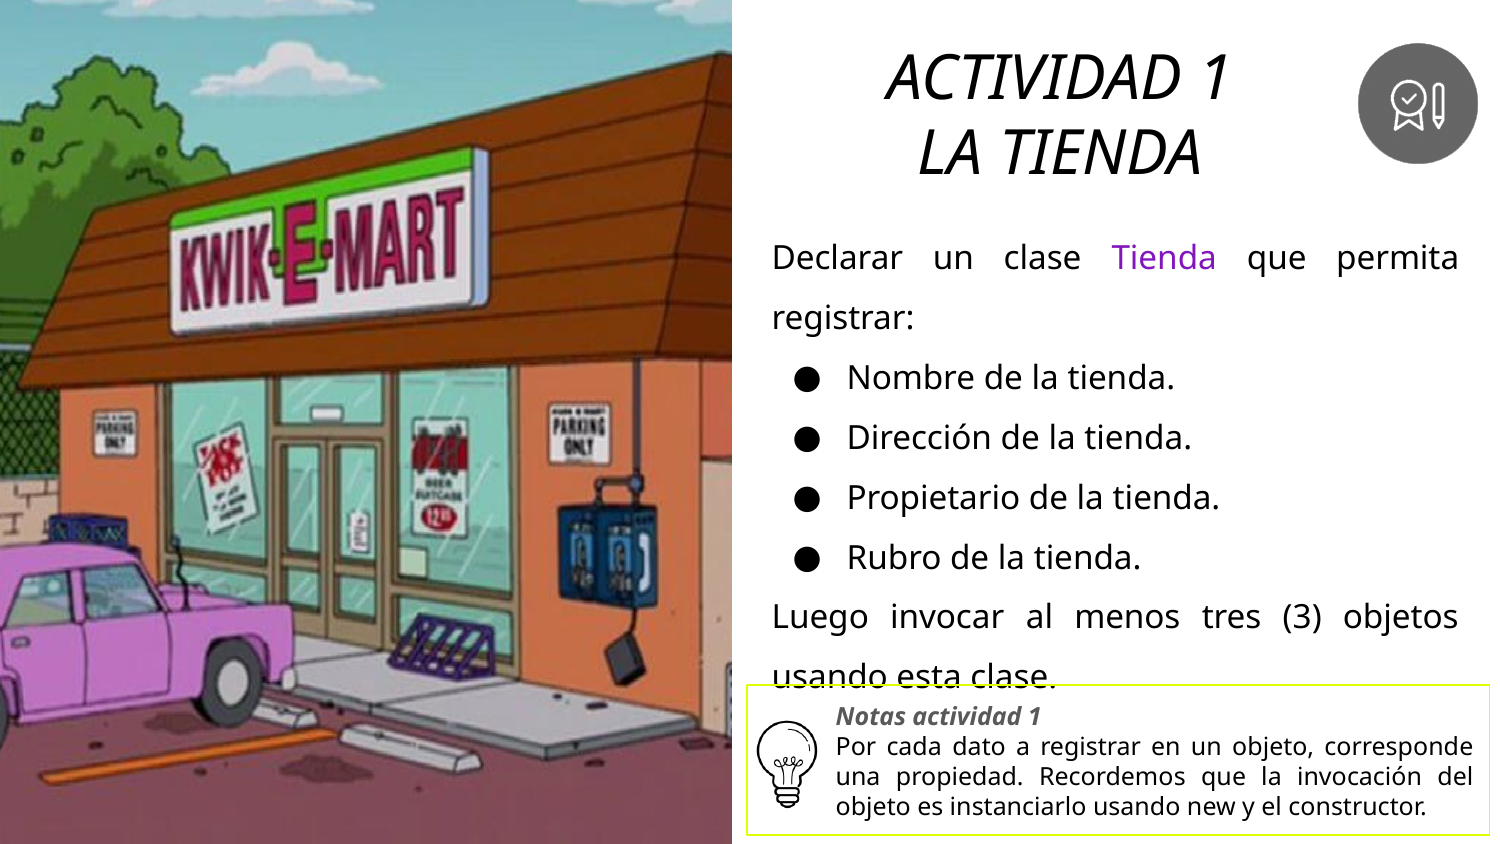

ACTIVIDAD 1
LA TIENDA
Declarar un clase Tienda que permita registrar:
Nombre de la tienda.
Dirección de la tienda.
Propietario de la tienda.
Rubro de la tienda.
Luego invocar al menos tres (3) objetos usando esta clase.
Notas actividad 1
Por cada dato a registrar en un objeto, corresponde una propiedad. Recordemos que la invocación del objeto es instanciarlo usando new y el constructor.